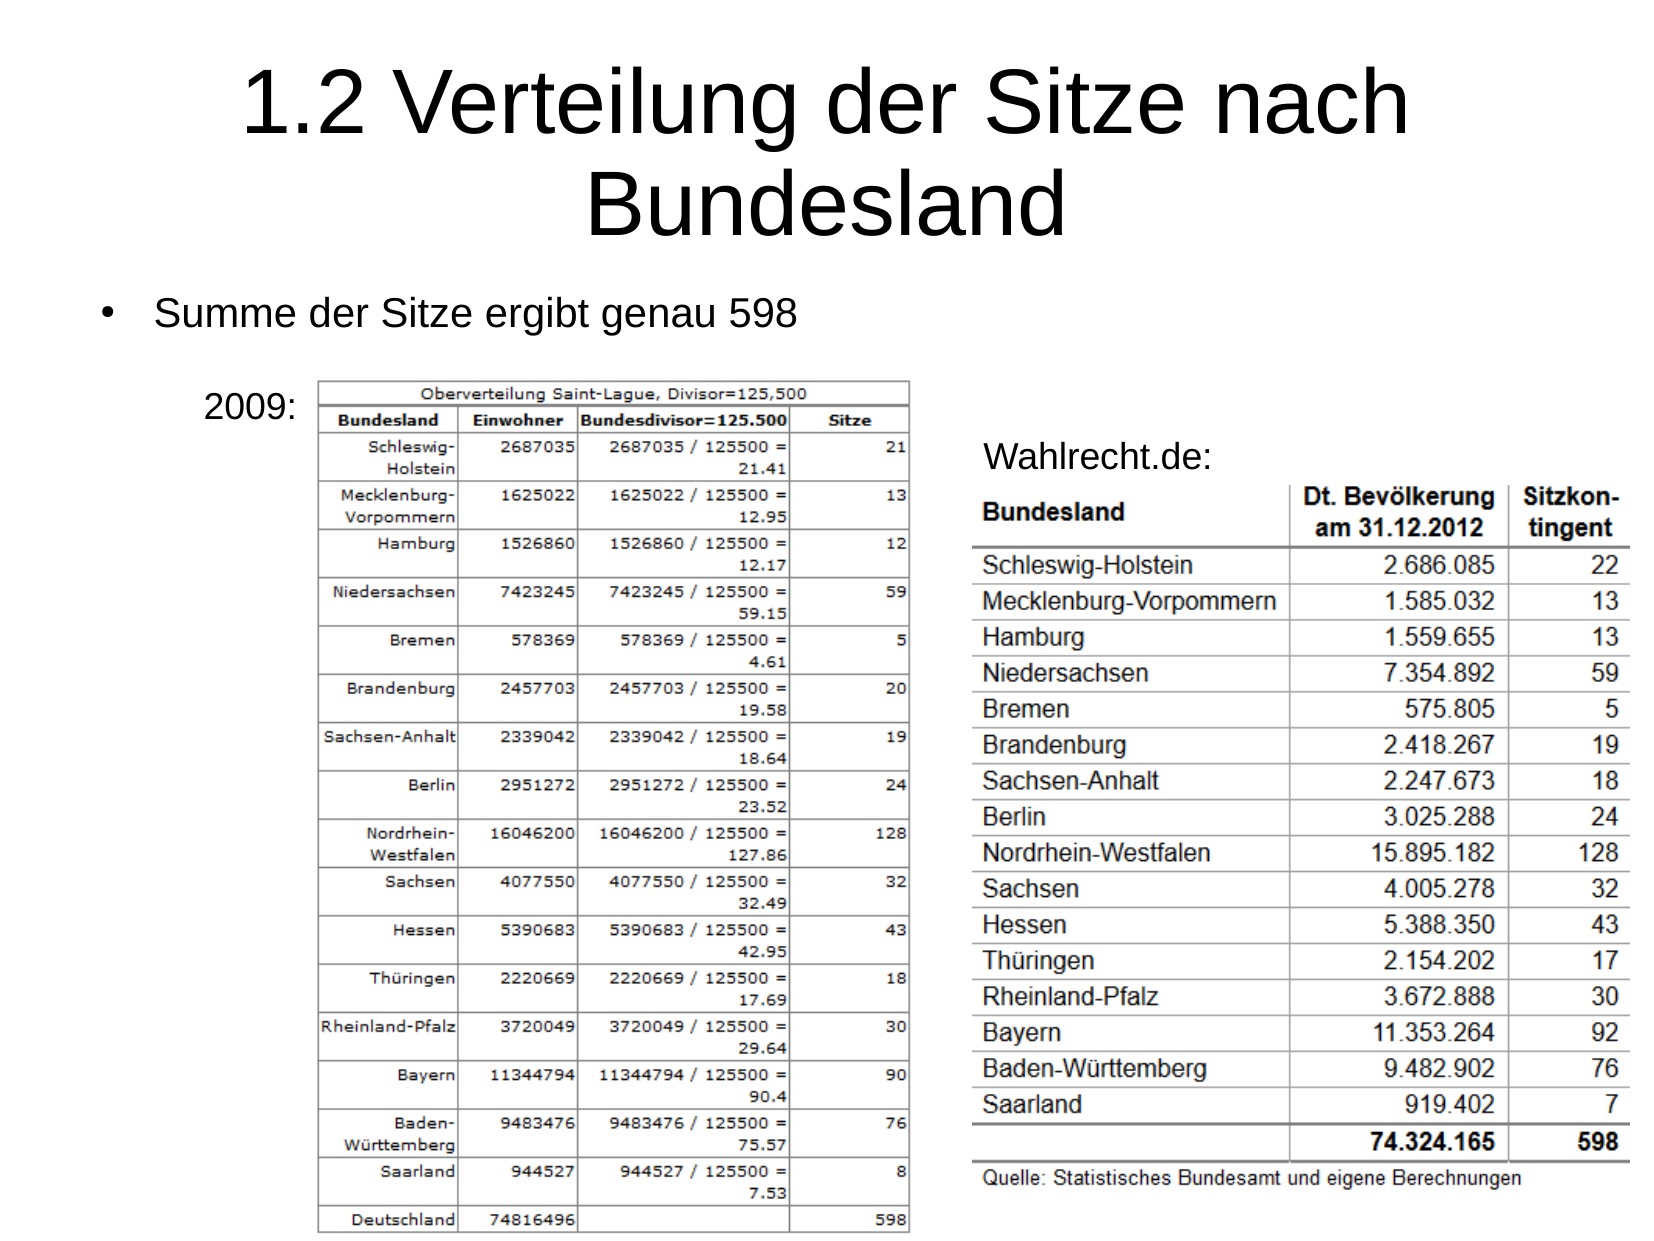

# 1.2 Verteilung der Sitze nach Bundesland
Summe der Sitze ergibt genau 598
2009:
Wahlrecht.de: